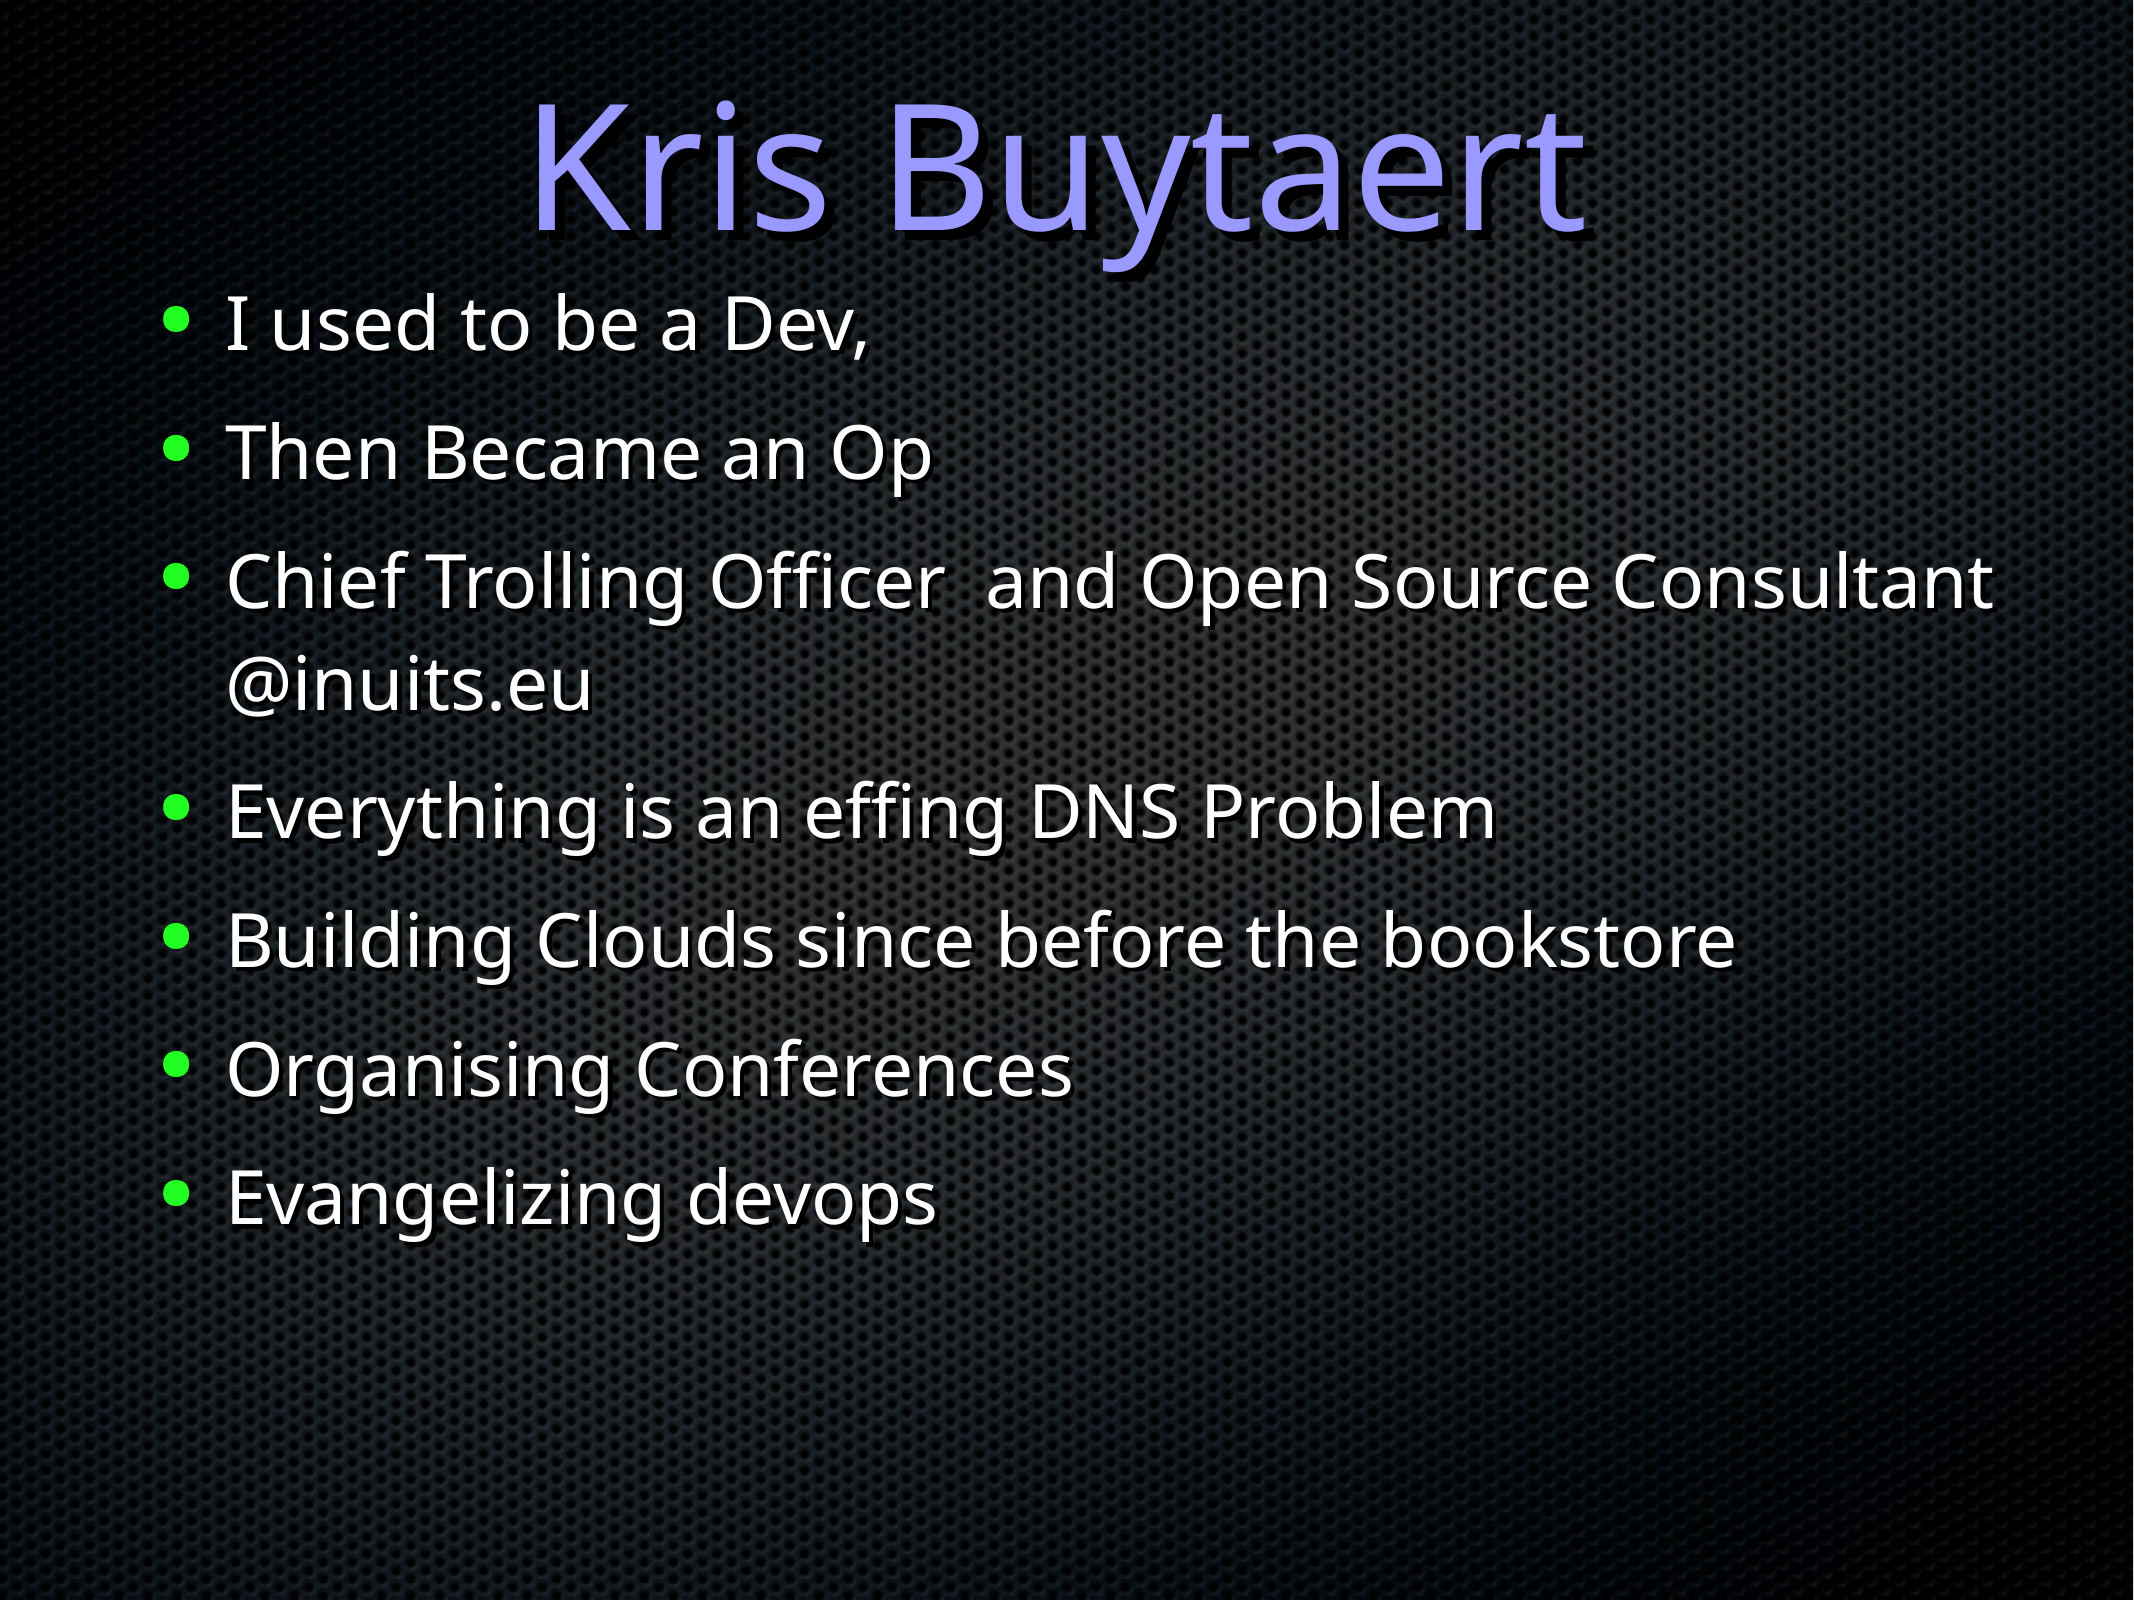

# Kris Buytaert
I used to be a Dev,
Then Became an Op
Chief Trolling Officer and Open Source Consultant @inuits.eu
Everything is an effing DNS Problem
Building Clouds since before the bookstore
Organising Conferences
Evangelizing devops